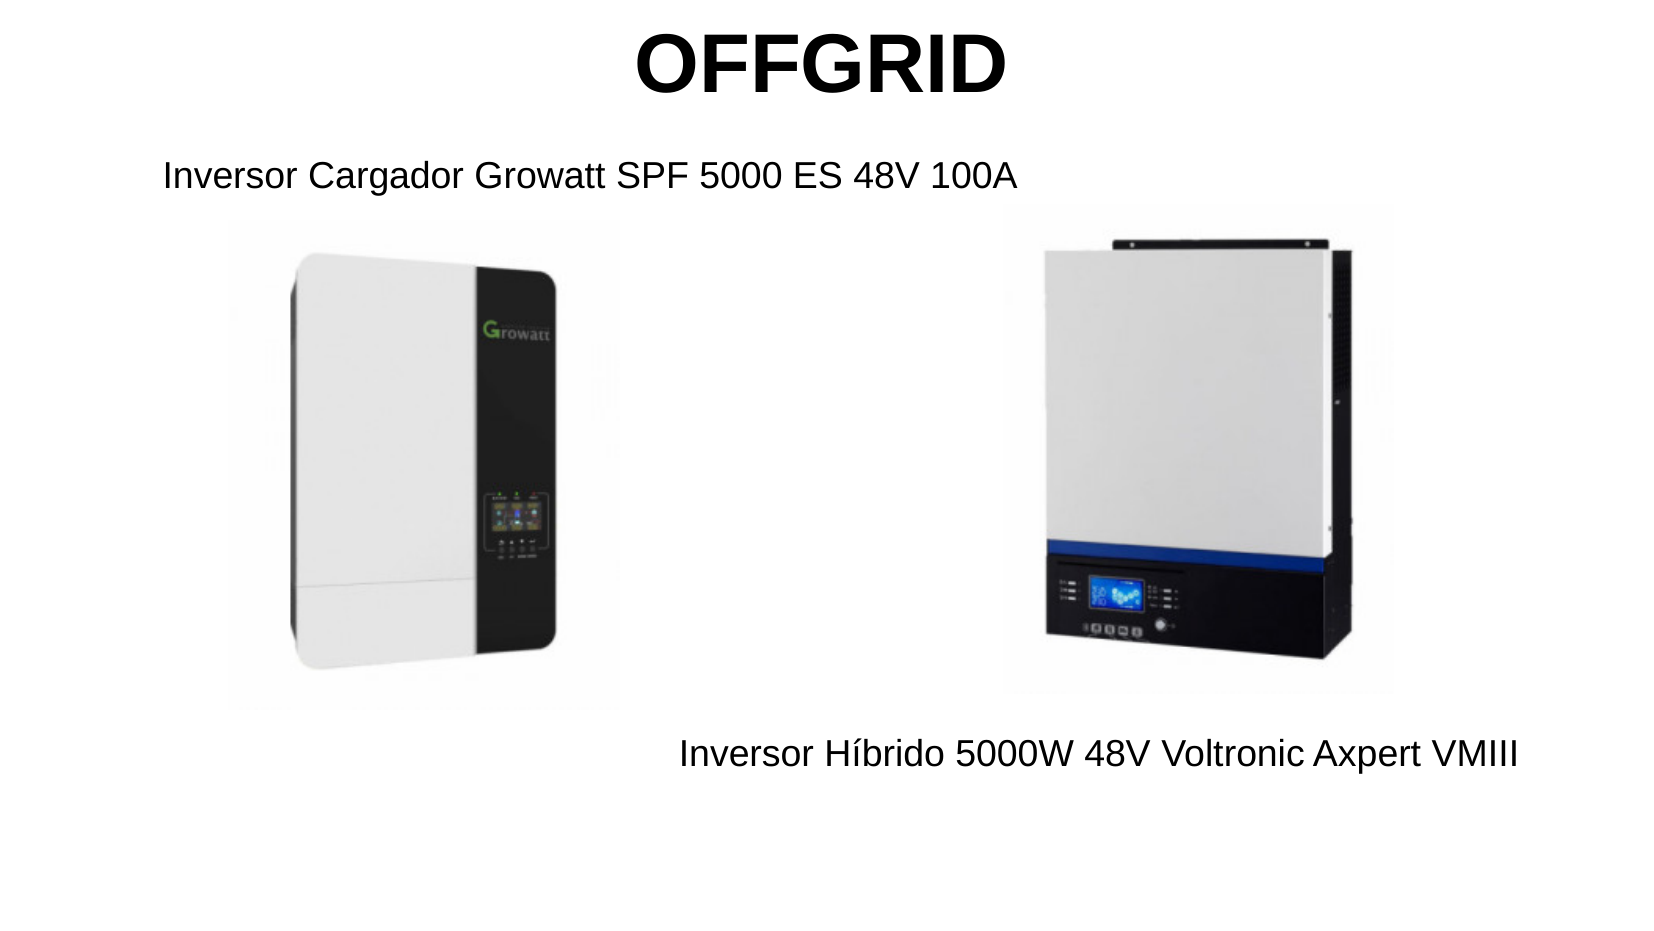

OFFGRID
Inversor Cargador Growatt SPF 5000 ES 48V 100A
Inversor Híbrido 5000W 48V Voltronic Axpert VMIII